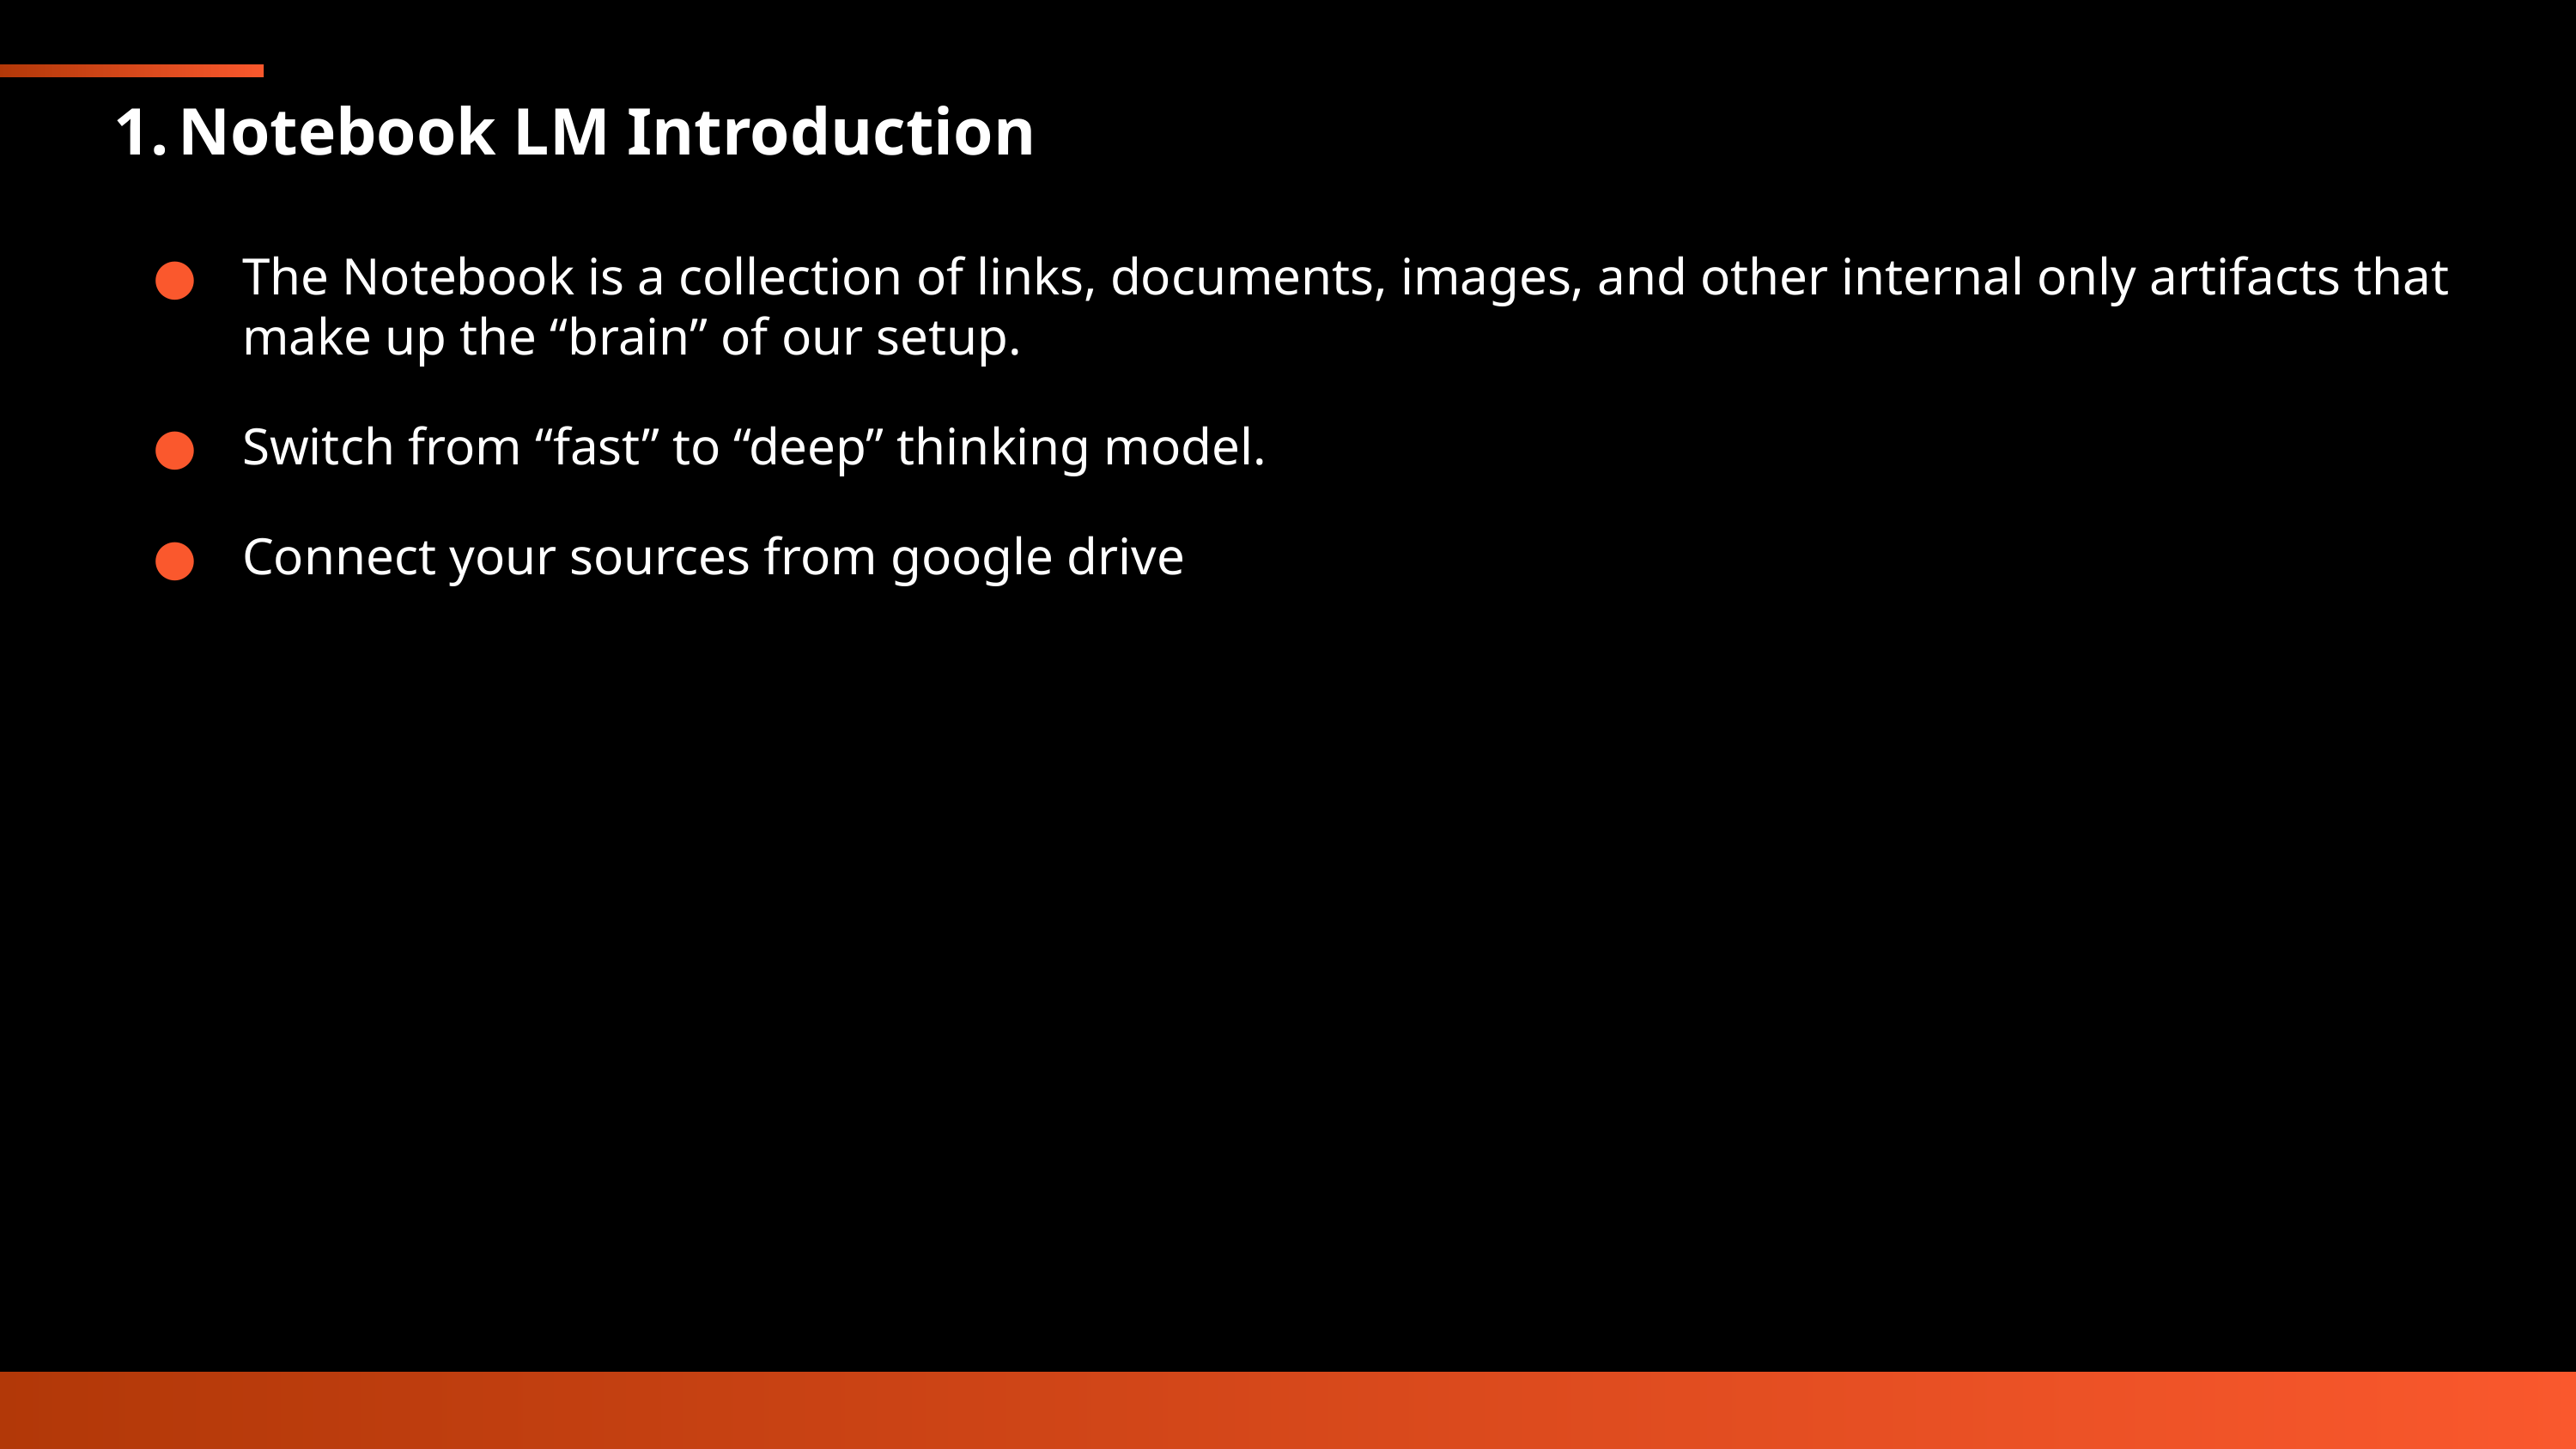

# Notebook LM Introduction
The Notebook is a collection of links, documents, images, and other internal only artifacts that make up the “brain” of our setup.
Switch from “fast” to “deep” thinking model.
Connect your sources from google drive